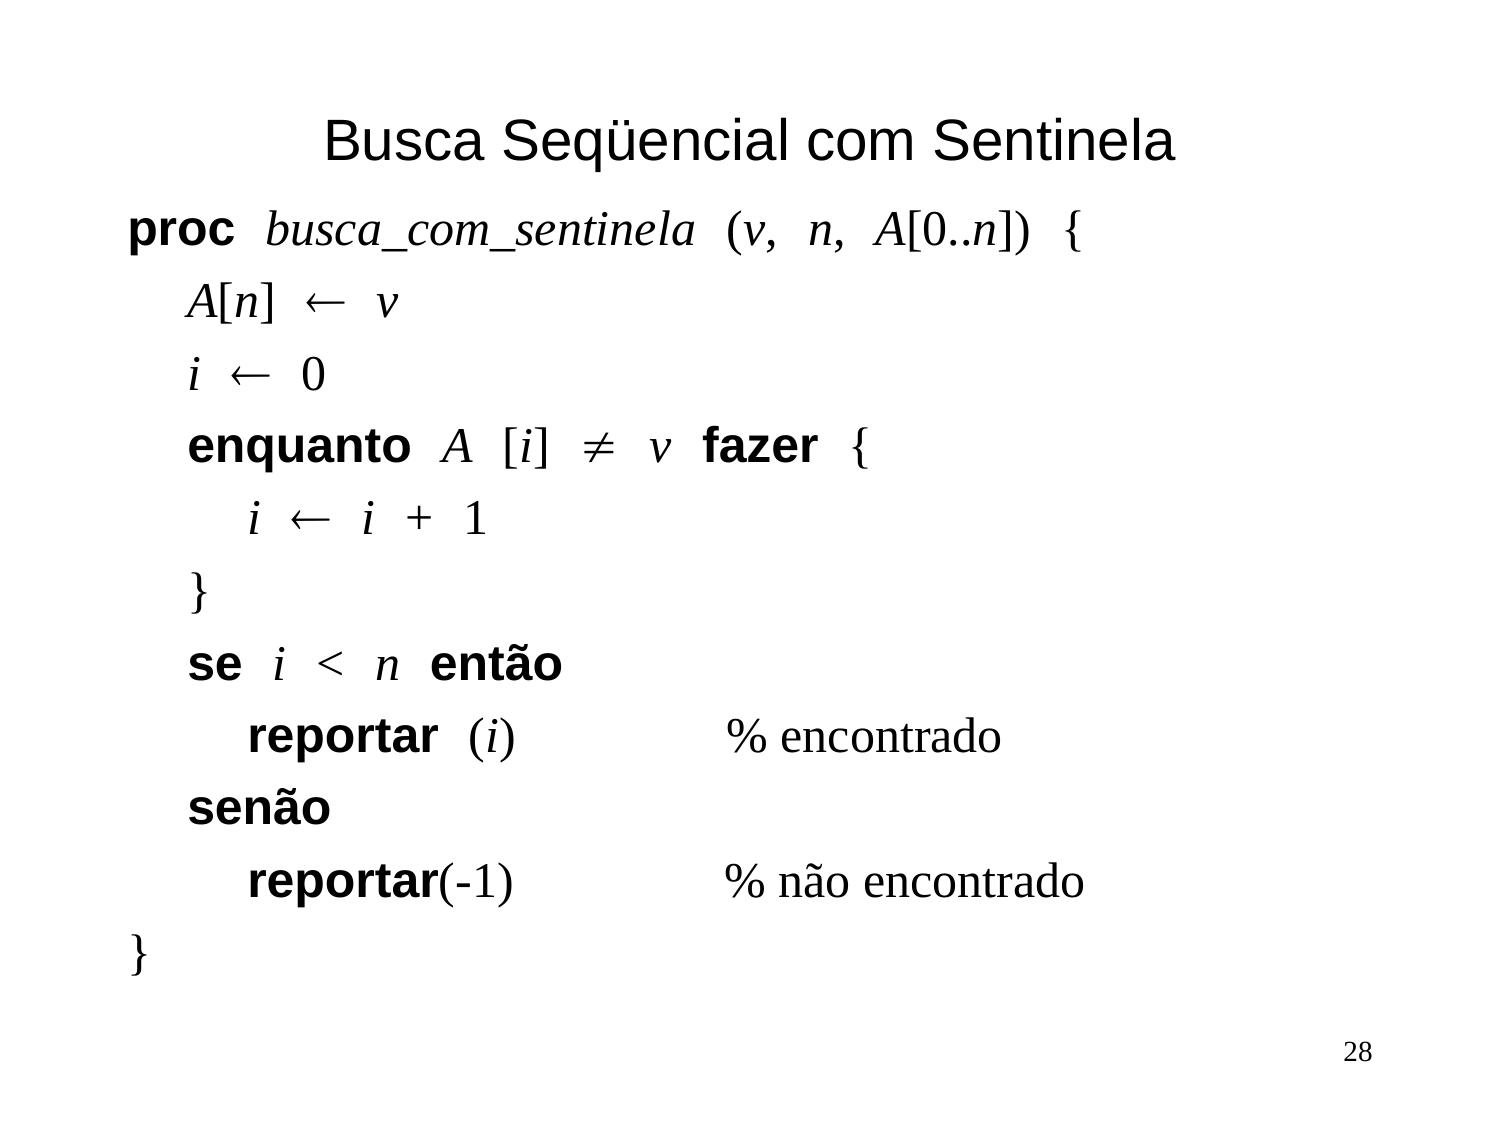

# Busca Seqüencial com Sentinela
proc busca_com_sentinela (v, n, A[0..n]) {
 A[n]  v
 i  0
 enquanto A [i]  v fazer {
 i  i + 1
 }
 se i < n então
 reportar (i) % encontrado
 senão
 reportar(-1) % não encontrado
}
28